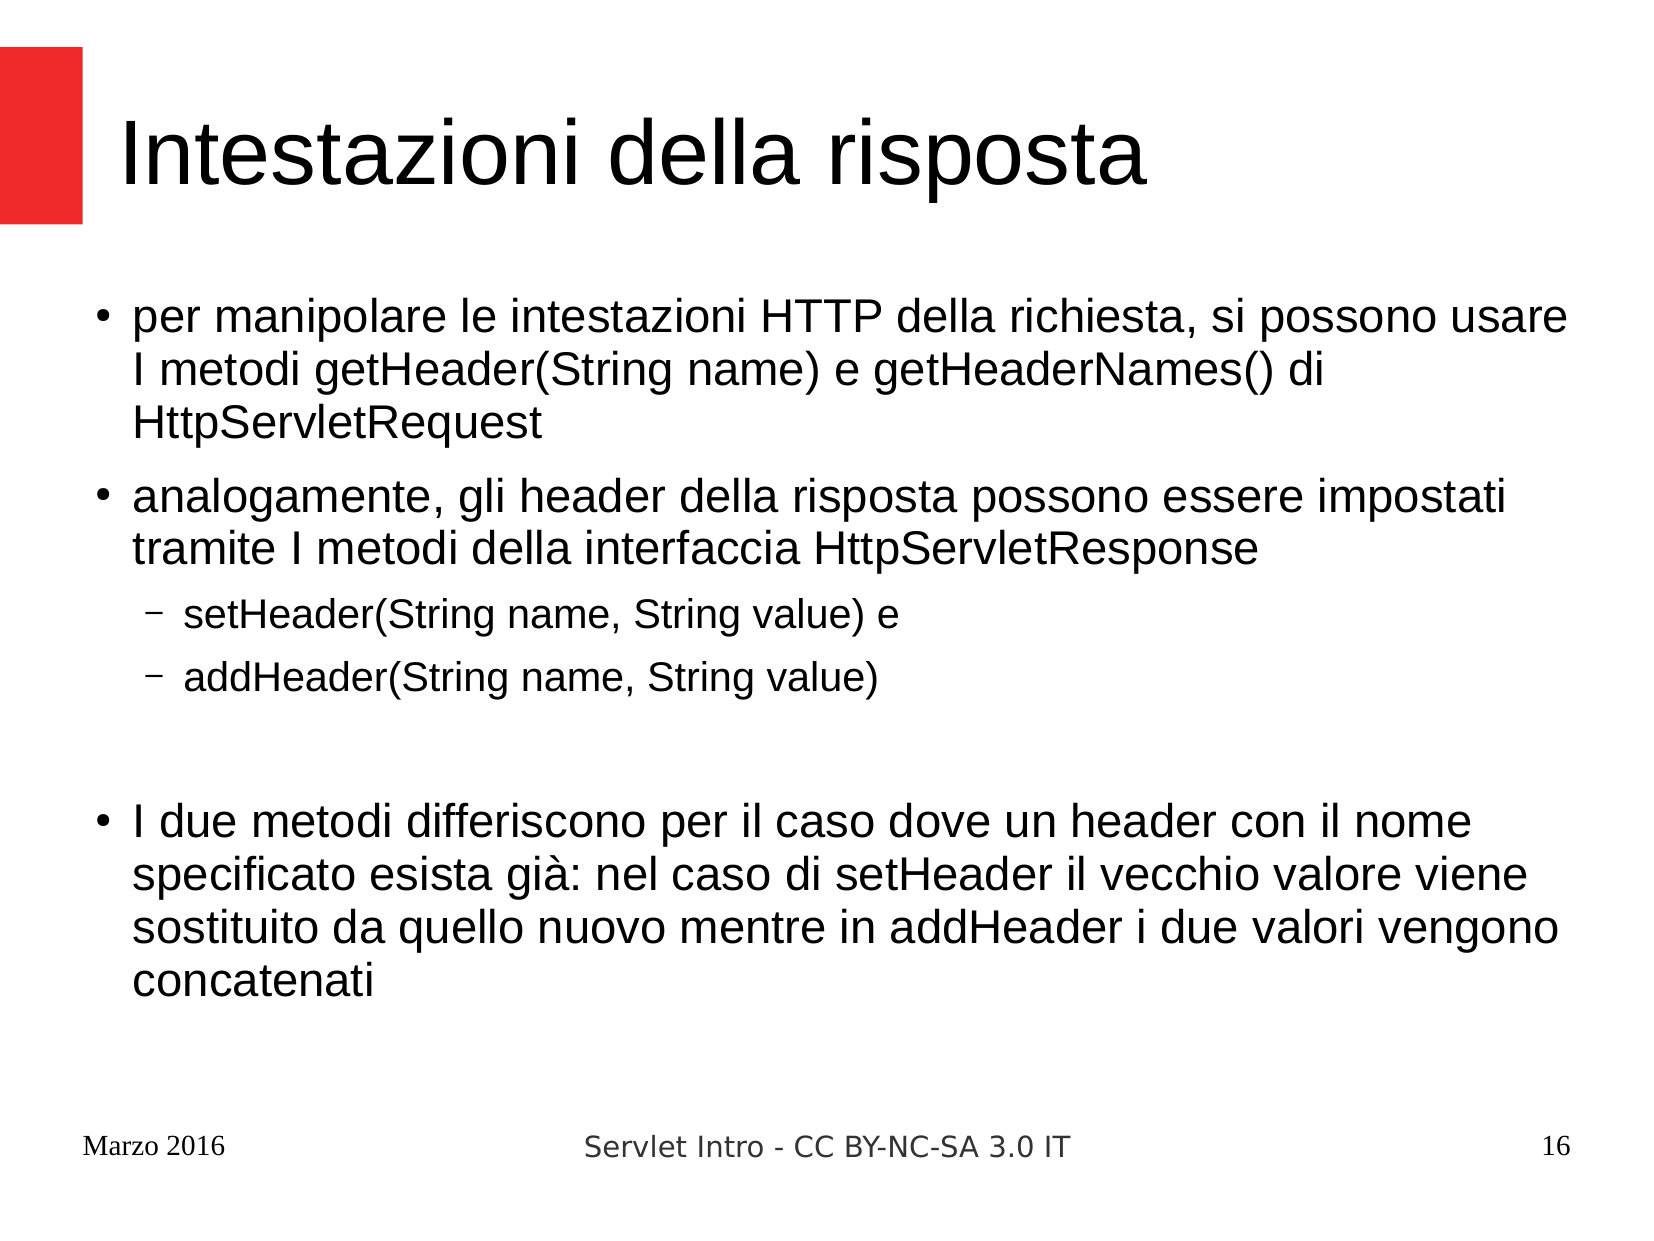

# Intestazioni della risposta
per manipolare le intestazioni HTTP della richiesta, si possono usare I metodi getHeader(String name) e getHeaderNames() di HttpServletRequest
analogamente, gli header della risposta possono essere impostati tramite I metodi della interfaccia HttpServletResponse
setHeader(String name, String value) e
addHeader(String name, String value)
I due metodi differiscono per il caso dove un header con il nome specificato esista già: nel caso di setHeader il vecchio valore viene sostituito da quello nuovo mentre in addHeader i due valori vengono concatenati
Your Date Here
Your Footer Here
16